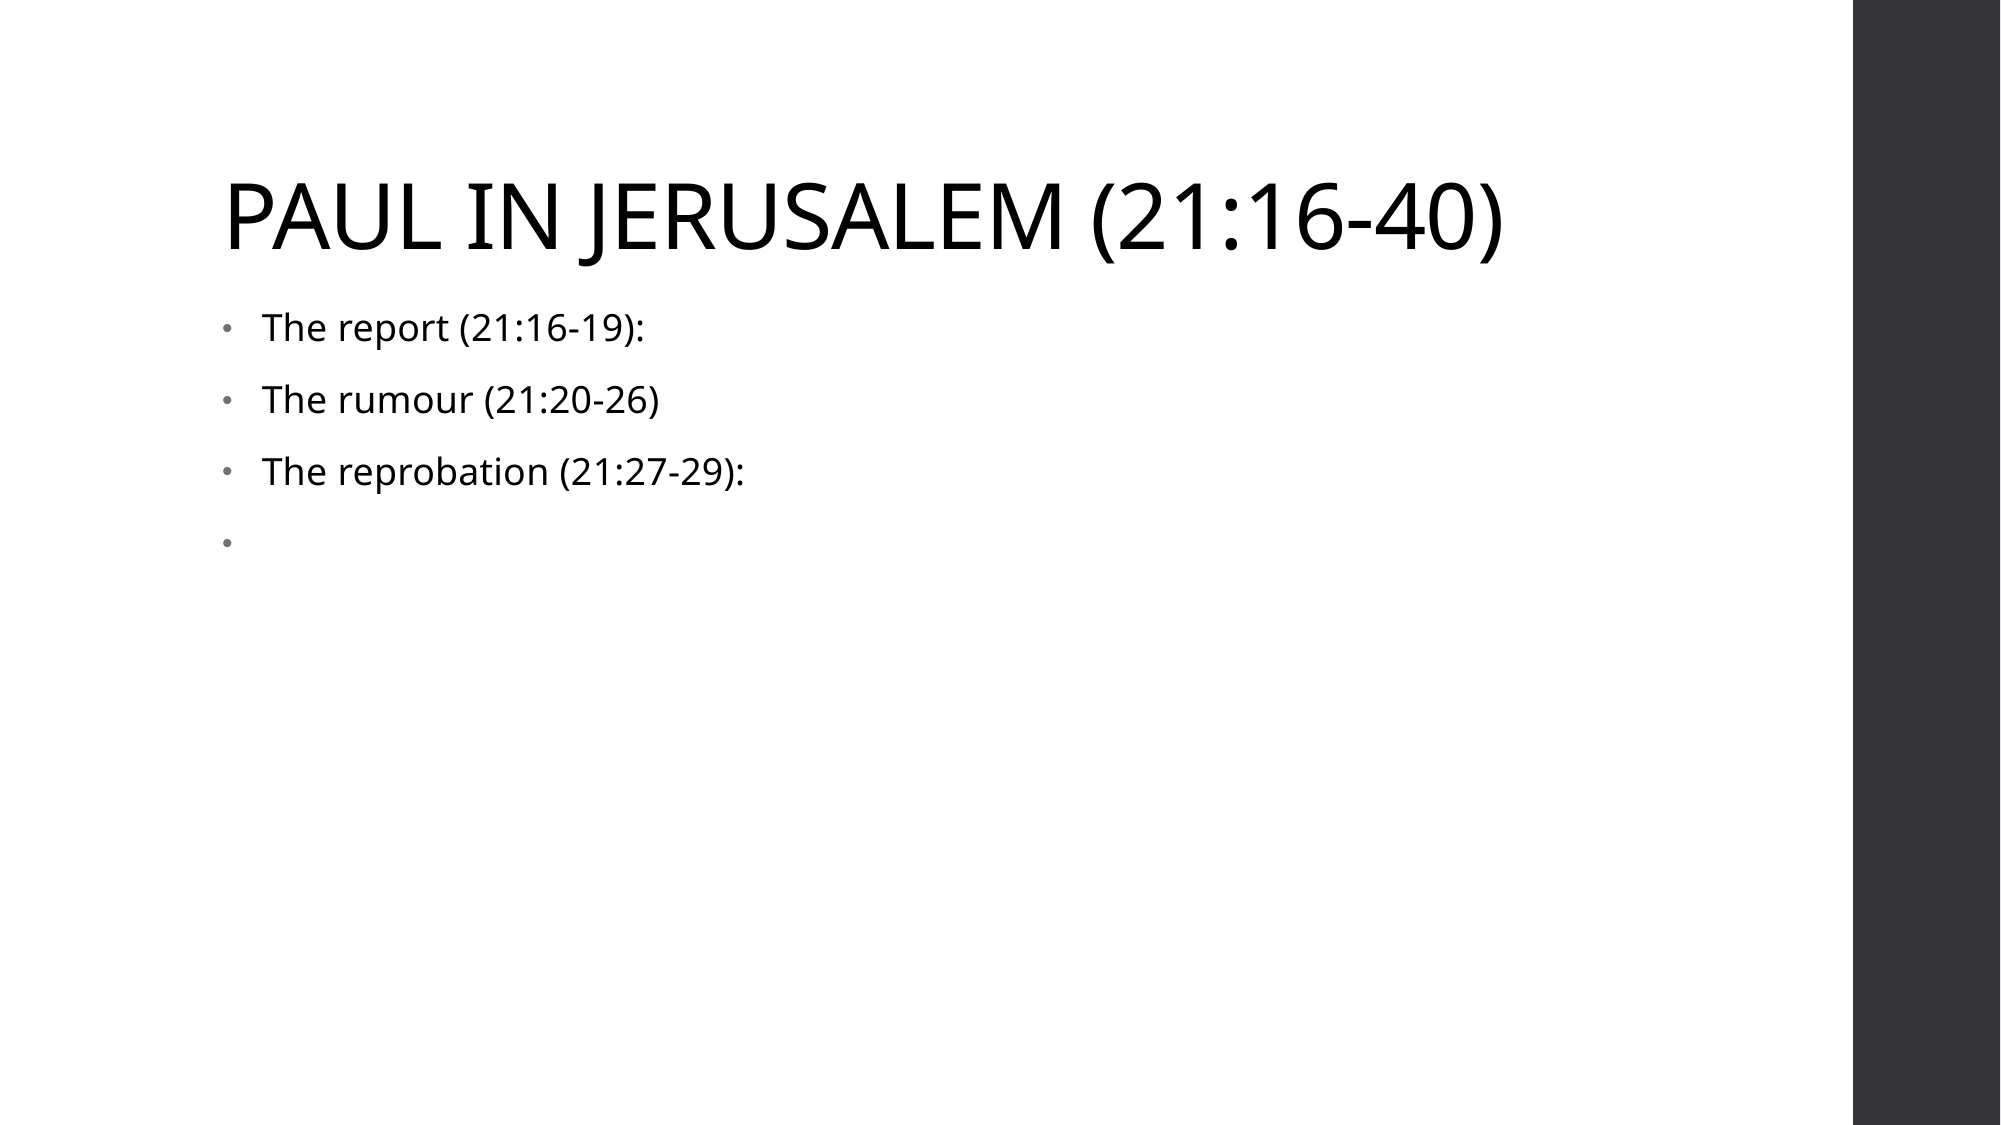

# PAUL IN JERUSALEM (21:16-40)
 The report (21:16-19):
 The rumour (21:20-26)
 The reprobation (21:27-29):